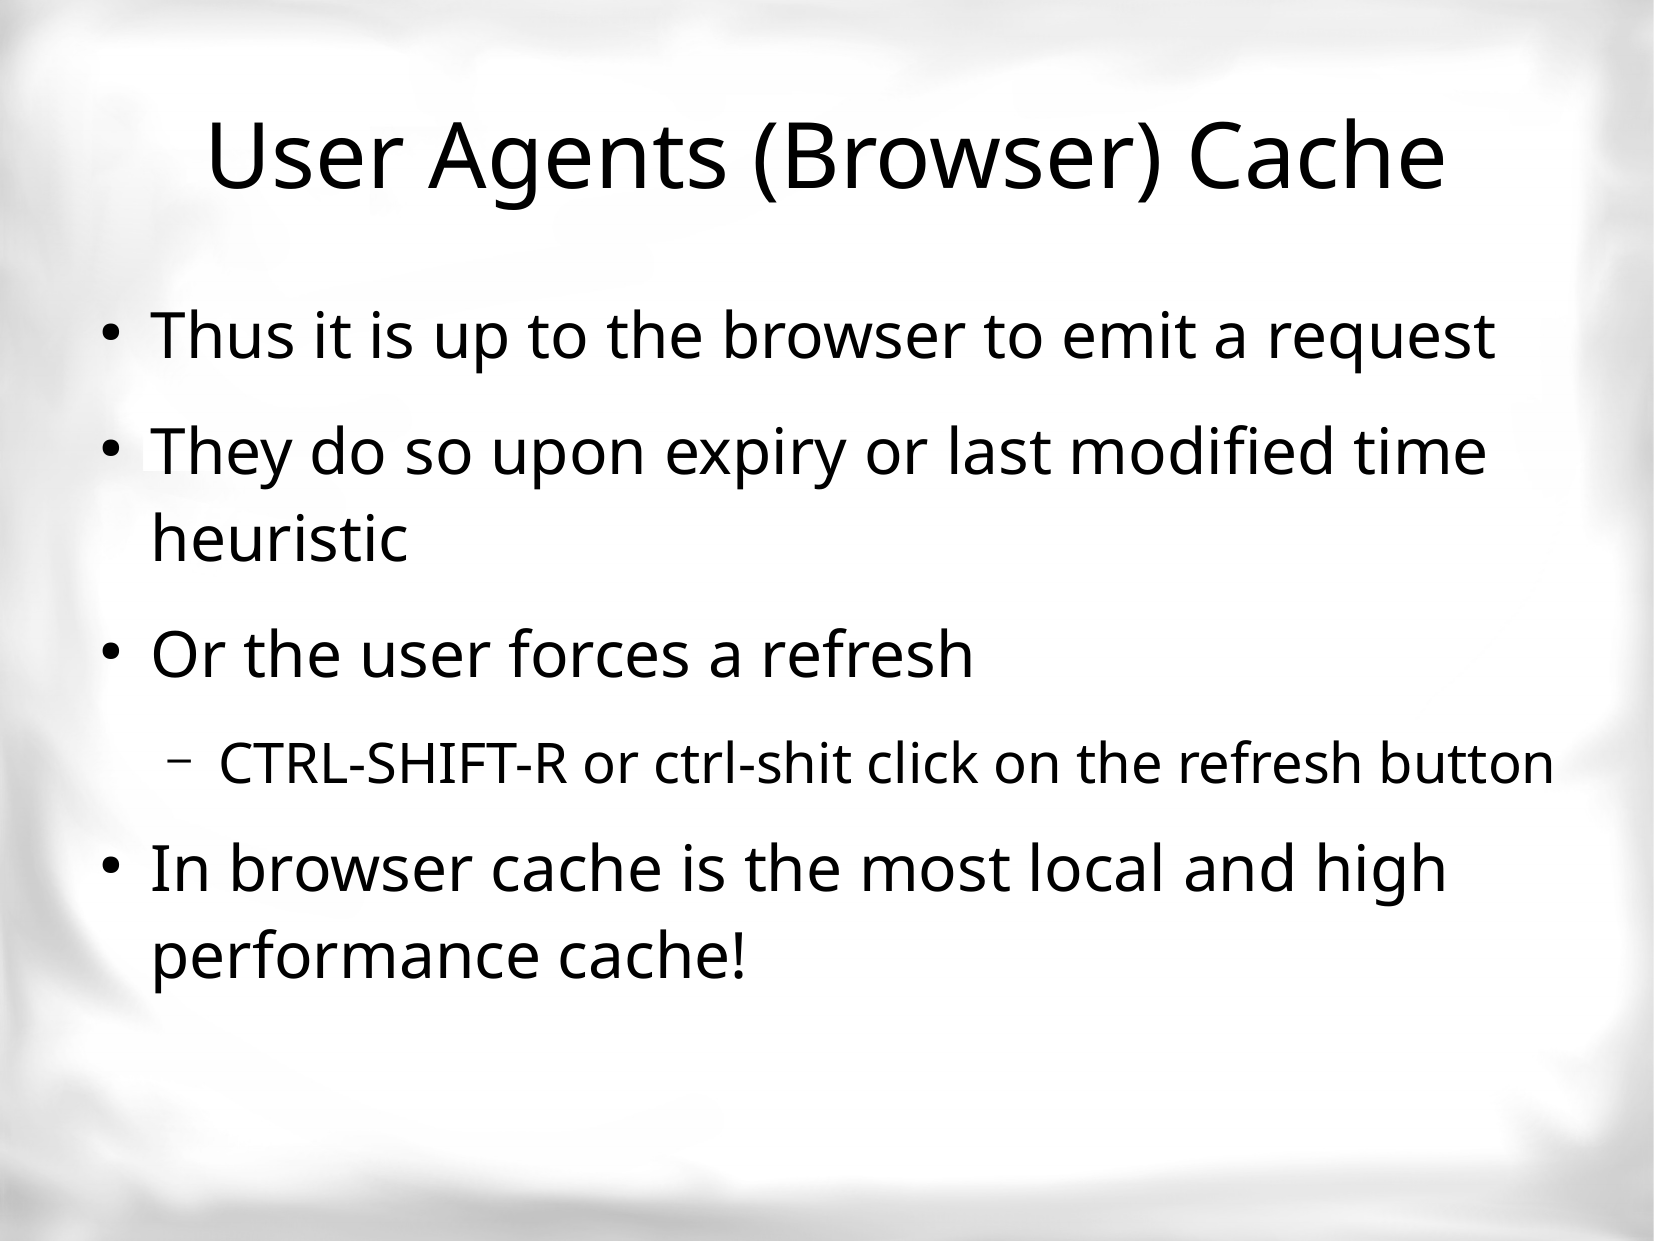

# User Agents (Browser) Cache
Thus it is up to the browser to emit a request
They do so upon expiry or last modified time heuristic
Or the user forces a refresh
CTRL-SHIFT-R or ctrl-shit click on the refresh button
In browser cache is the most local and high performance cache!